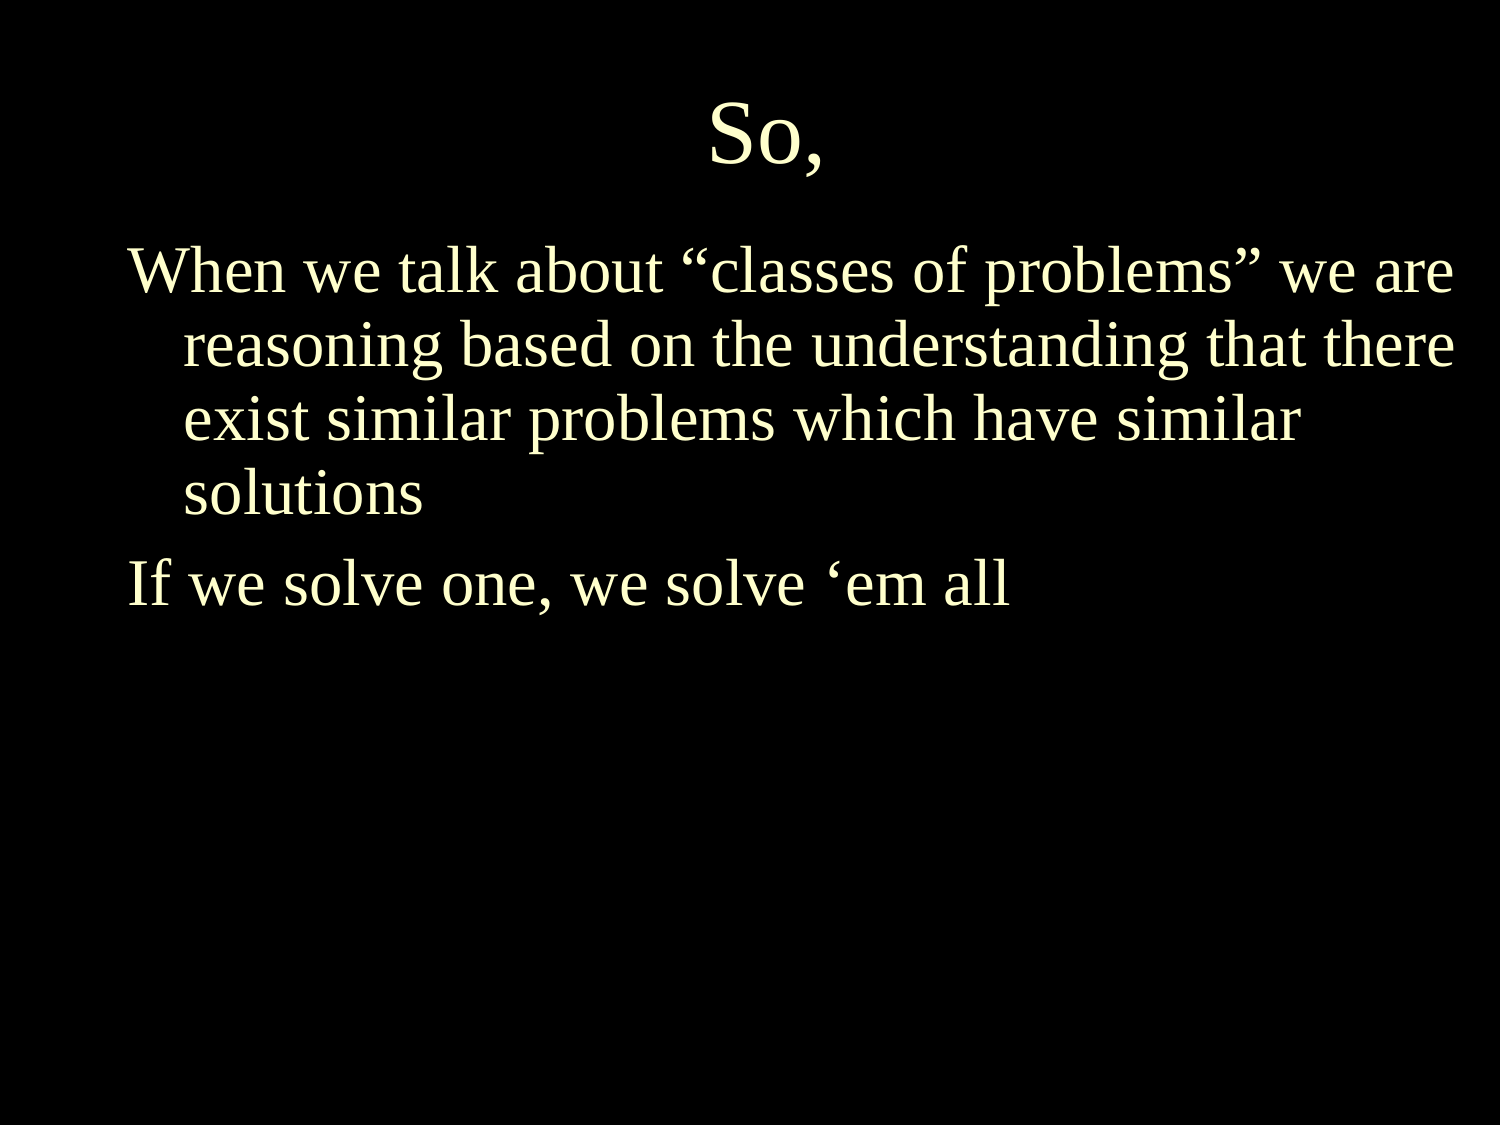

# So,
When we talk about “classes of problems” we are reasoning based on the understanding that there exist similar problems which have similar solutions
If we solve one, we solve ‘em all